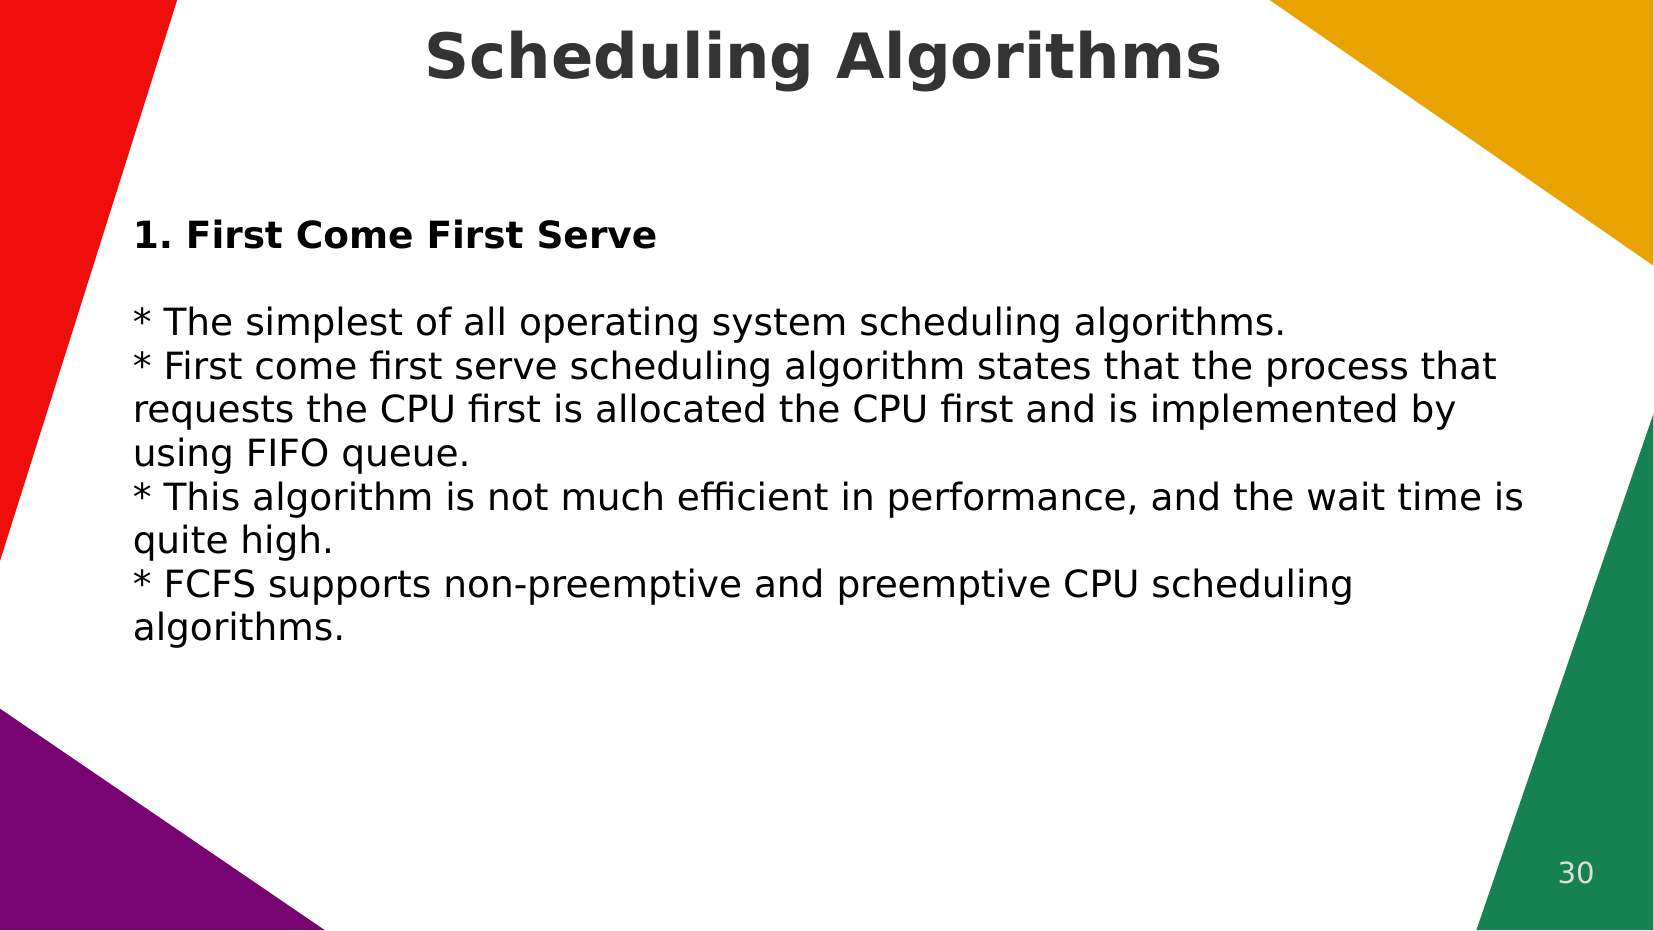

# Scheduling Algorithms
1. First Come First Serve
* The simplest of all operating system scheduling algorithms.
* First come first serve scheduling algorithm states that the process that requests the CPU first is allocated the CPU first and is implemented by using FIFO queue.
* This algorithm is not much efficient in performance, and the wait time is quite high.
* FCFS supports non-preemptive and preemptive CPU scheduling algorithms.
30